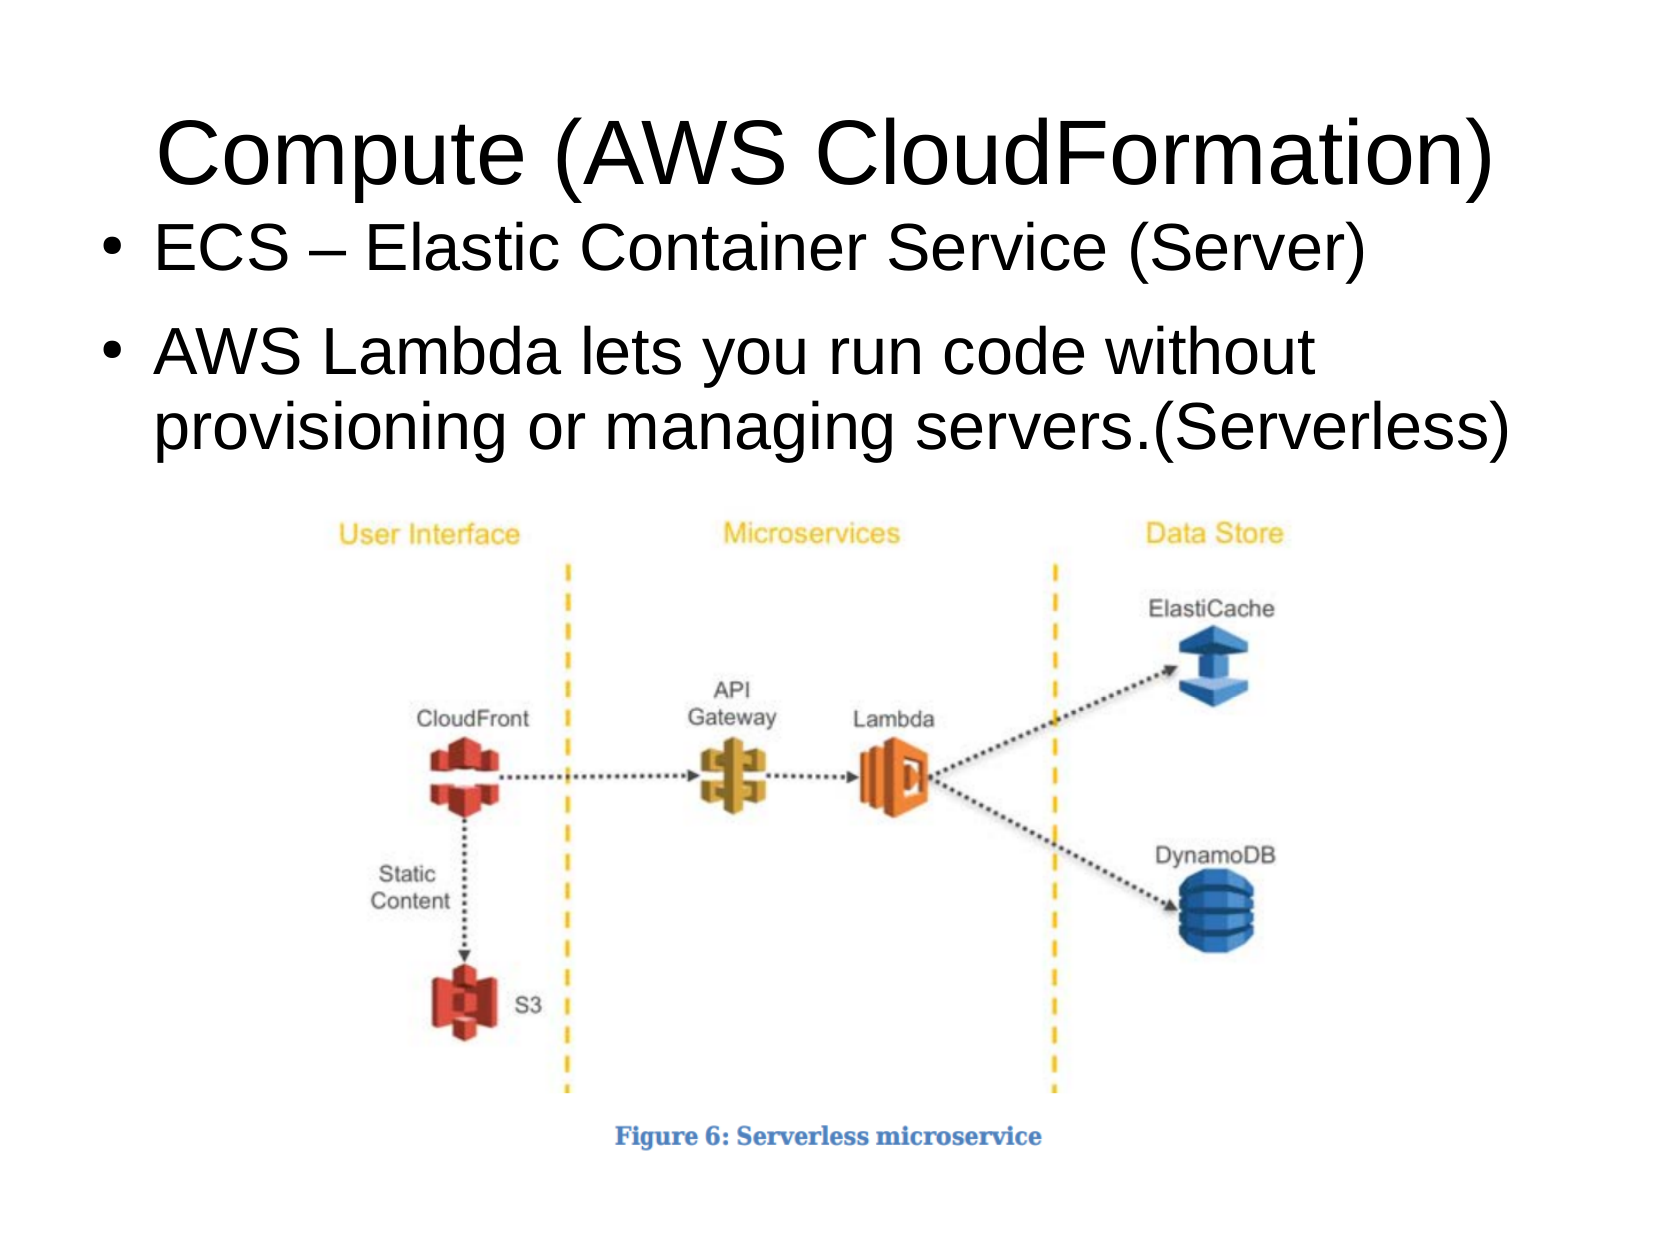

# Compute (AWS CloudFormation)
ECS – Elastic Container Service (Server)
AWS Lambda lets you run code without provisioning or managing servers.(Serverless)